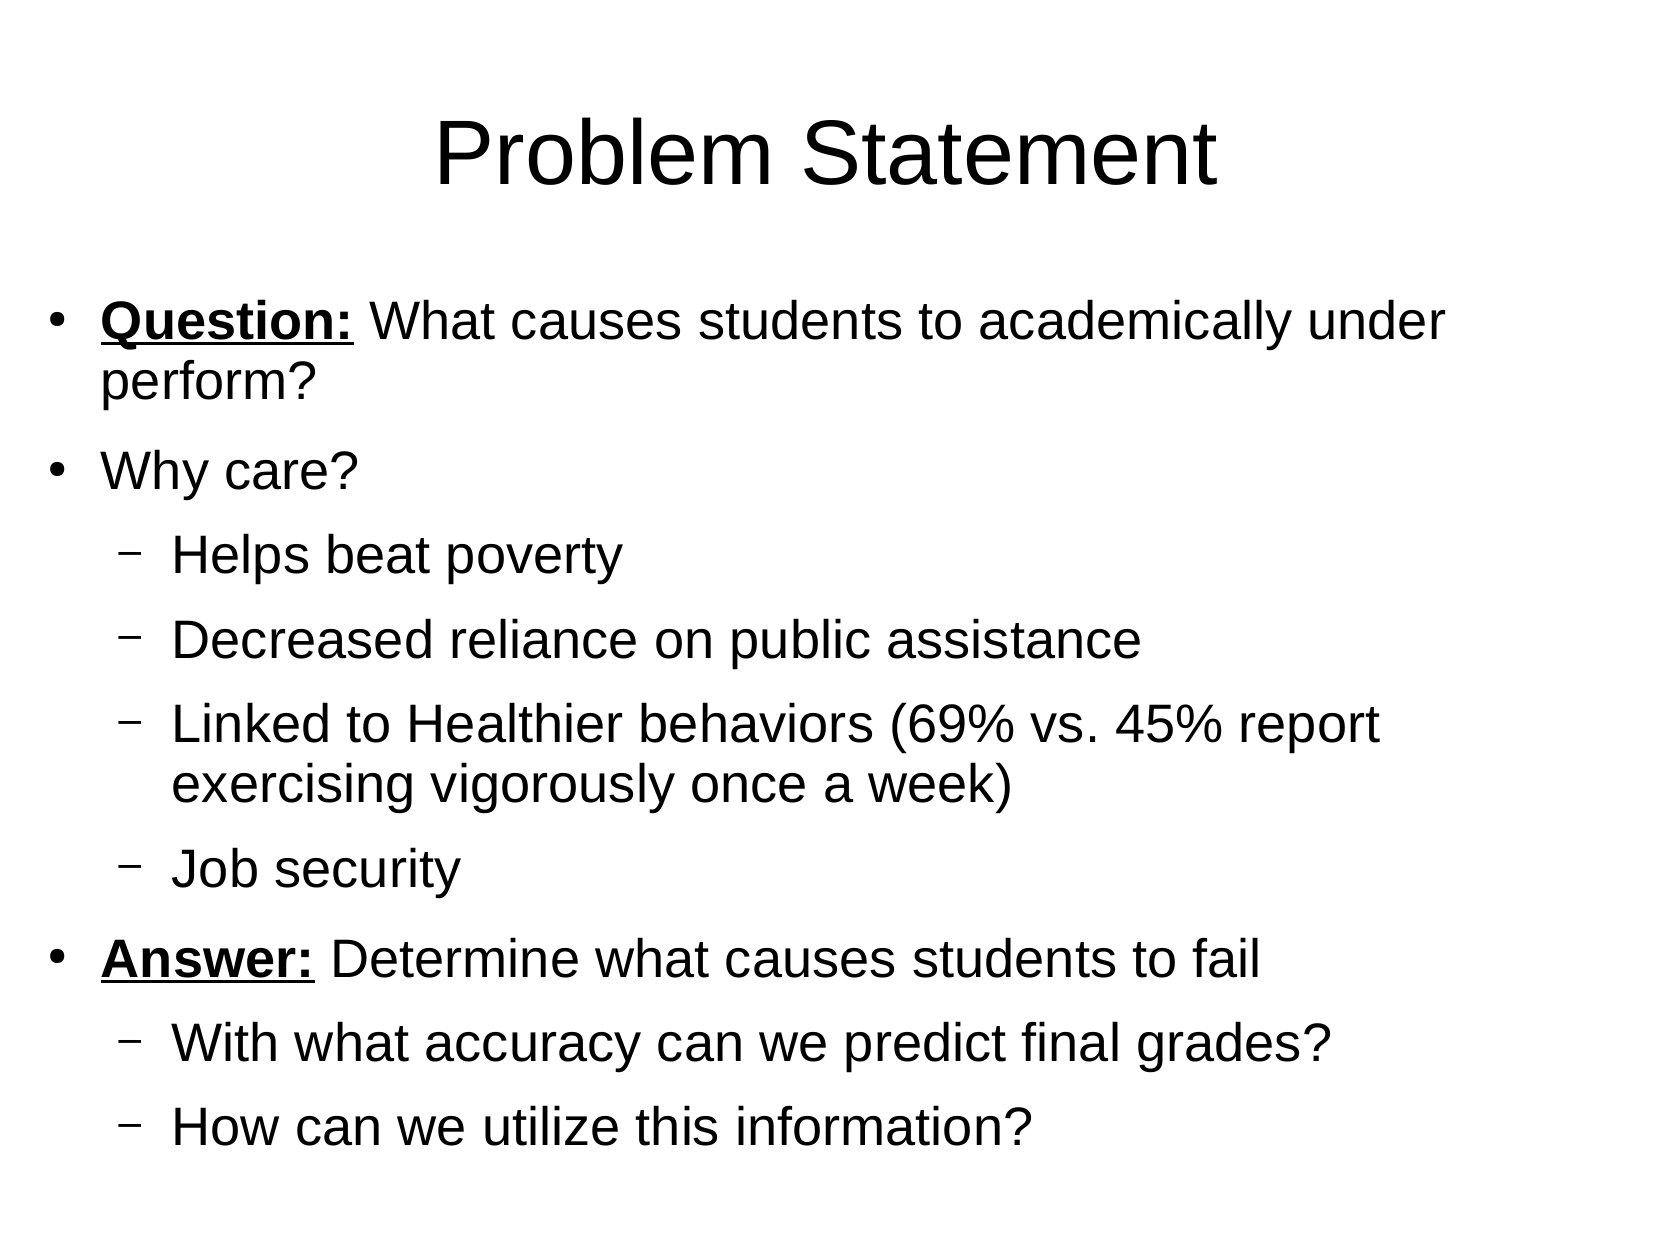

# Problem Statement
Question: What causes students to academically under perform?
Why care?
Helps beat poverty
Decreased reliance on public assistance
Linked to Healthier behaviors (69% vs. 45% report exercising vigorously once a week)
Job security
Answer: Determine what causes students to fail
With what accuracy can we predict final grades?
How can we utilize this information?